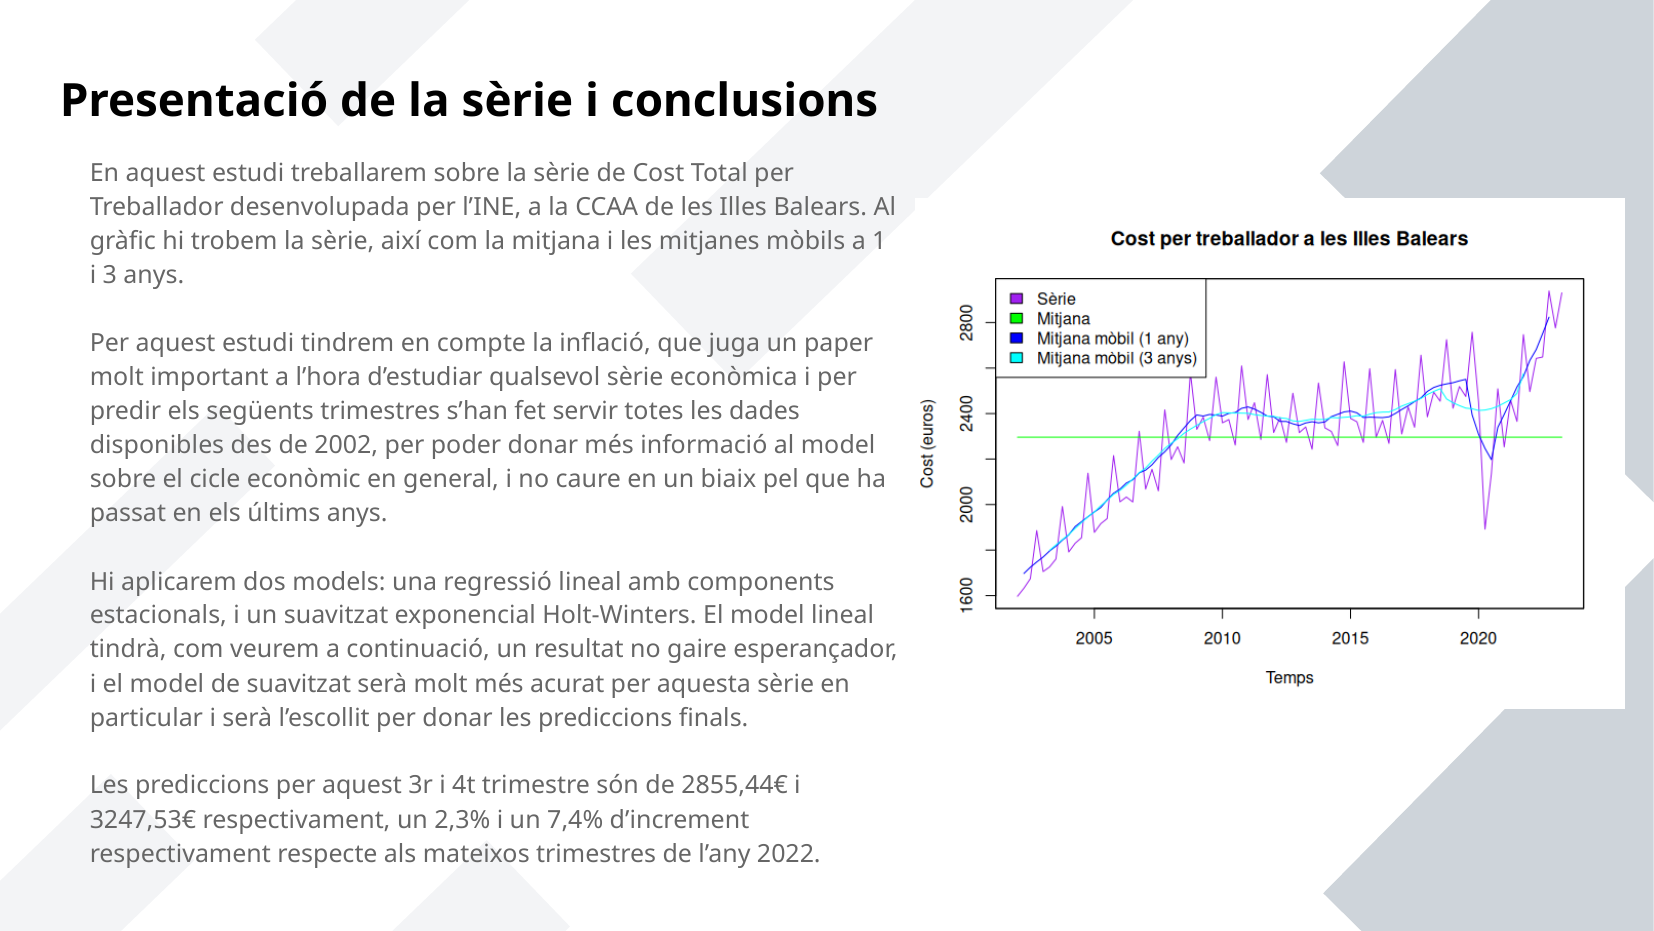

Presentació de la sèrie i conclusions
En aquest estudi treballarem sobre la sèrie de Cost Total per Treballador desenvolupada per l’INE, a la CCAA de les Illes Balears. Al gràfic hi trobem la sèrie, així com la mitjana i les mitjanes mòbils a 1 i 3 anys.
Per aquest estudi tindrem en compte la inflació, que juga un paper molt important a l’hora d’estudiar qualsevol sèrie econòmica i per predir els següents trimestres s’han fet servir totes les dades disponibles des de 2002, per poder donar més informació al model sobre el cicle econòmic en general, i no caure en un biaix pel que ha passat en els últims anys.
Hi aplicarem dos models: una regressió lineal amb components estacionals, i un suavitzat exponencial Holt-Winters. El model lineal tindrà, com veurem a continuació, un resultat no gaire esperançador, i el model de suavitzat serà molt més acurat per aquesta sèrie en particular i serà l’escollit per donar les prediccions finals.
Les prediccions per aquest 3r i 4t trimestre són de 2855,44€ i 3247,53€ respectivament, un 2,3% i un 7,4% d’increment respectivament respecte als mateixos trimestres de l’any 2022.